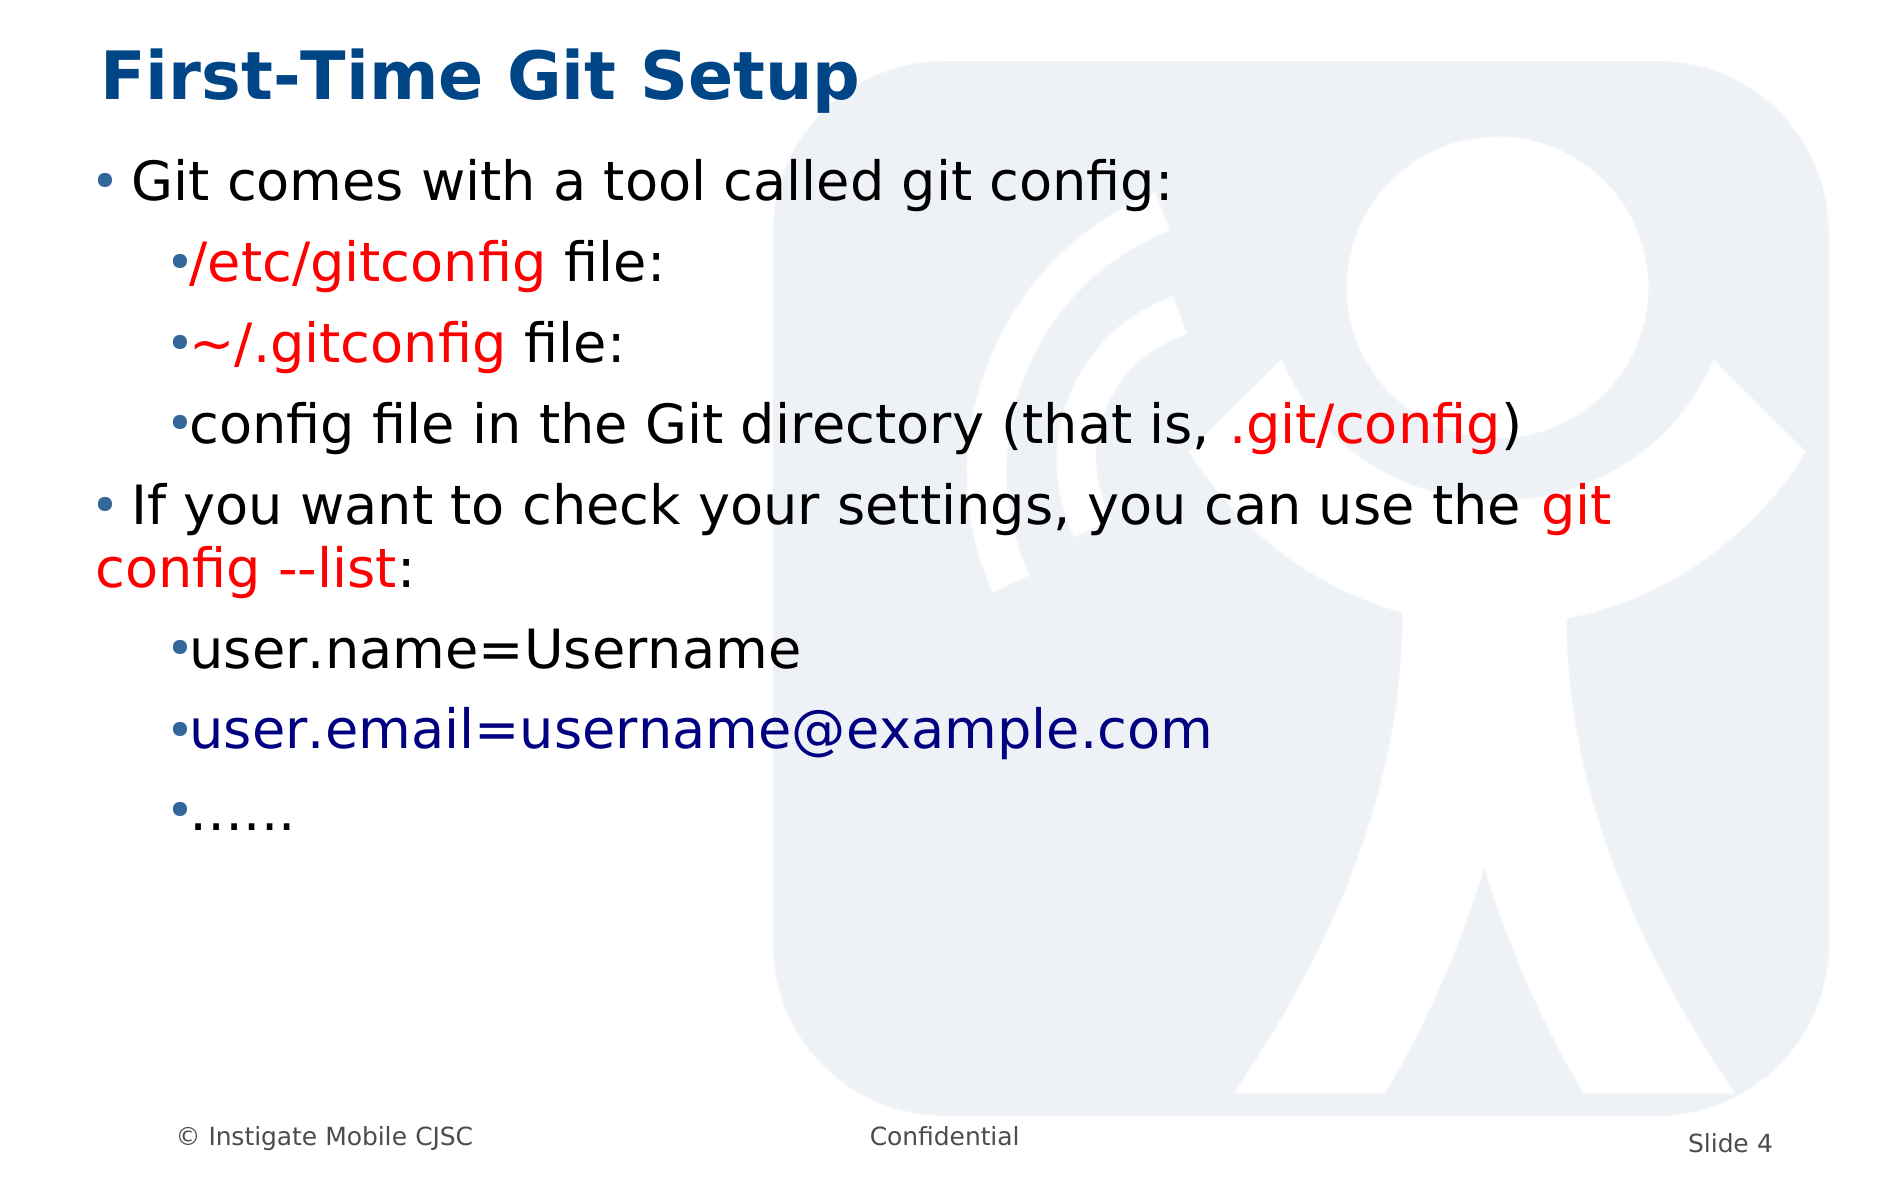

# First-Time Git Setup
 Git comes with a tool called git config:
/etc/gitconfig file:
~/.gitconfig file:
config file in the Git directory (that is, .git/config)
 If you want to check your settings, you can use the git config --list:
user.name=Username
user.email=username@example.com
…...